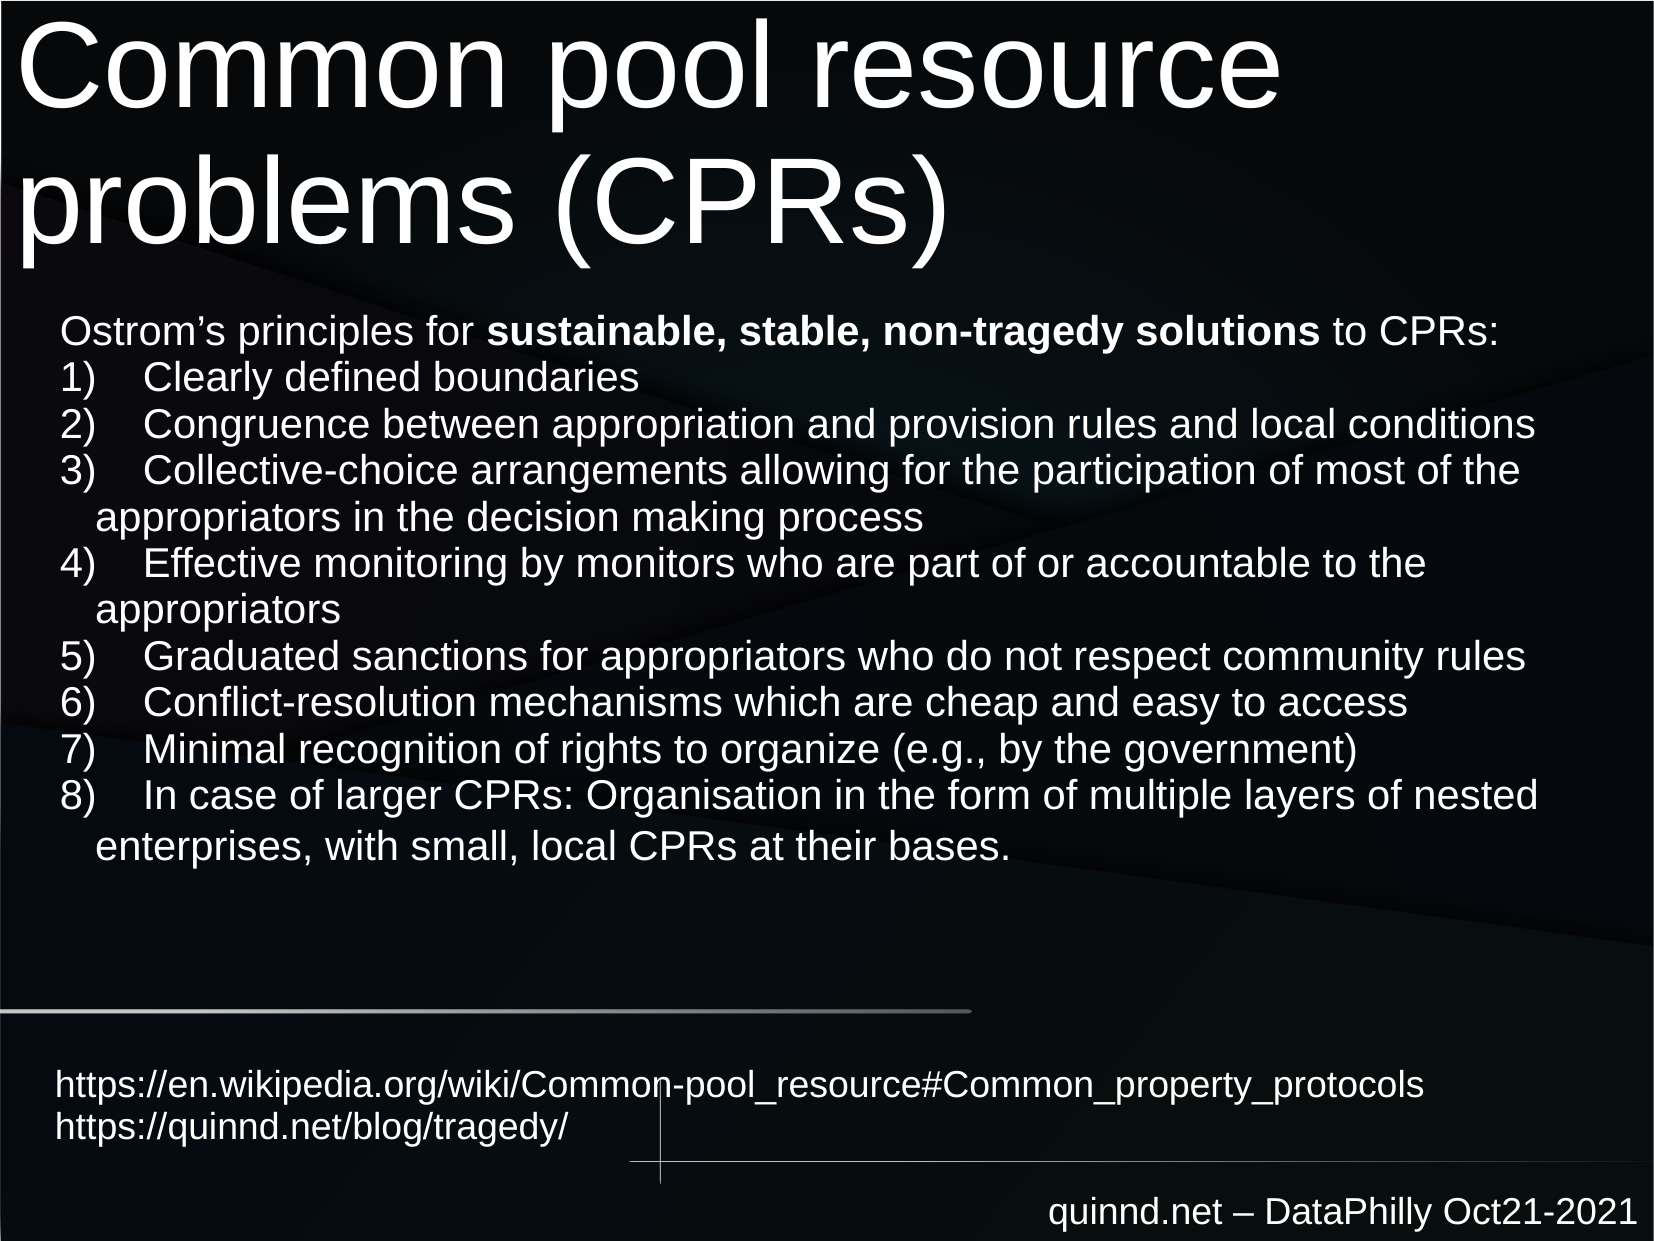

# Common pool resource problems (CPRs)
Ostrom’s principles for sustainable, stable, non-tragedy solutions to CPRs:
 Clearly defined boundaries
 Congruence between appropriation and provision rules and local conditions
 Collective-choice arrangements allowing for the participation of most of the appropriators in the decision making process
 Effective monitoring by monitors who are part of or accountable to the appropriators
 Graduated sanctions for appropriators who do not respect community rules
 Conflict-resolution mechanisms which are cheap and easy to access
 Minimal recognition of rights to organize (e.g., by the government)
 In case of larger CPRs: Organisation in the form of multiple layers of nested enterprises, with small, local CPRs at their bases.
https://en.wikipedia.org/wiki/Common-pool_resource#Common_property_protocols
https://quinnd.net/blog/tragedy/